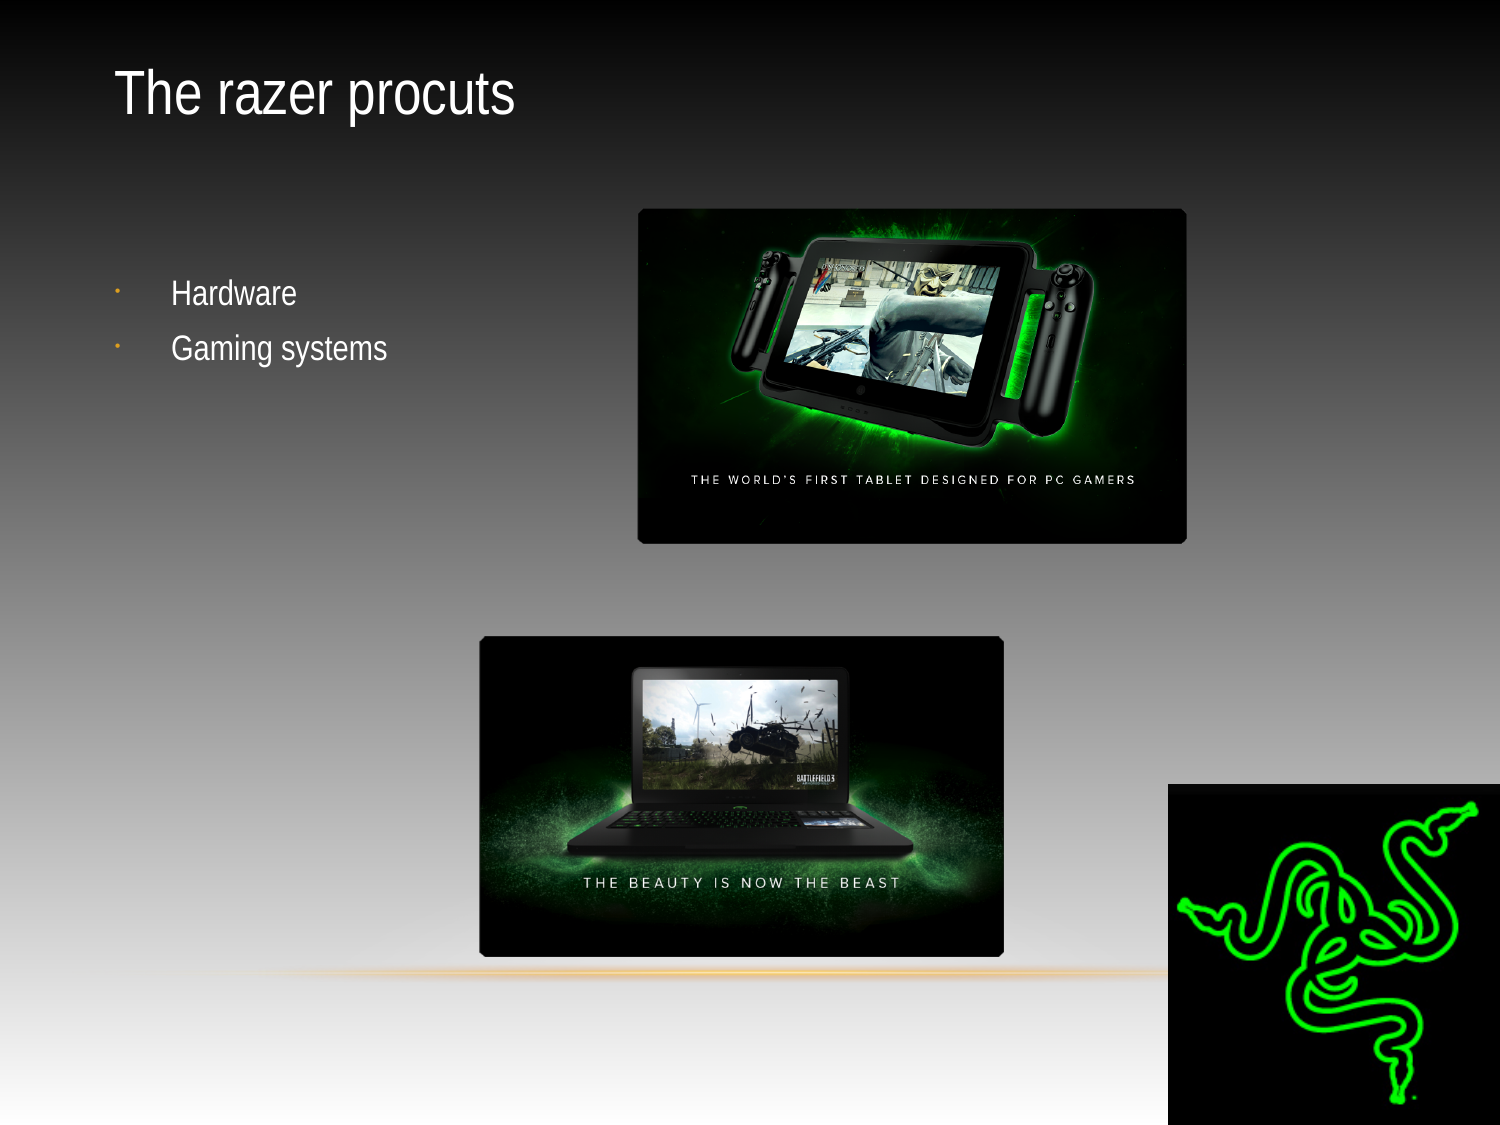

# The razer procuts
Hardware
Gaming systems